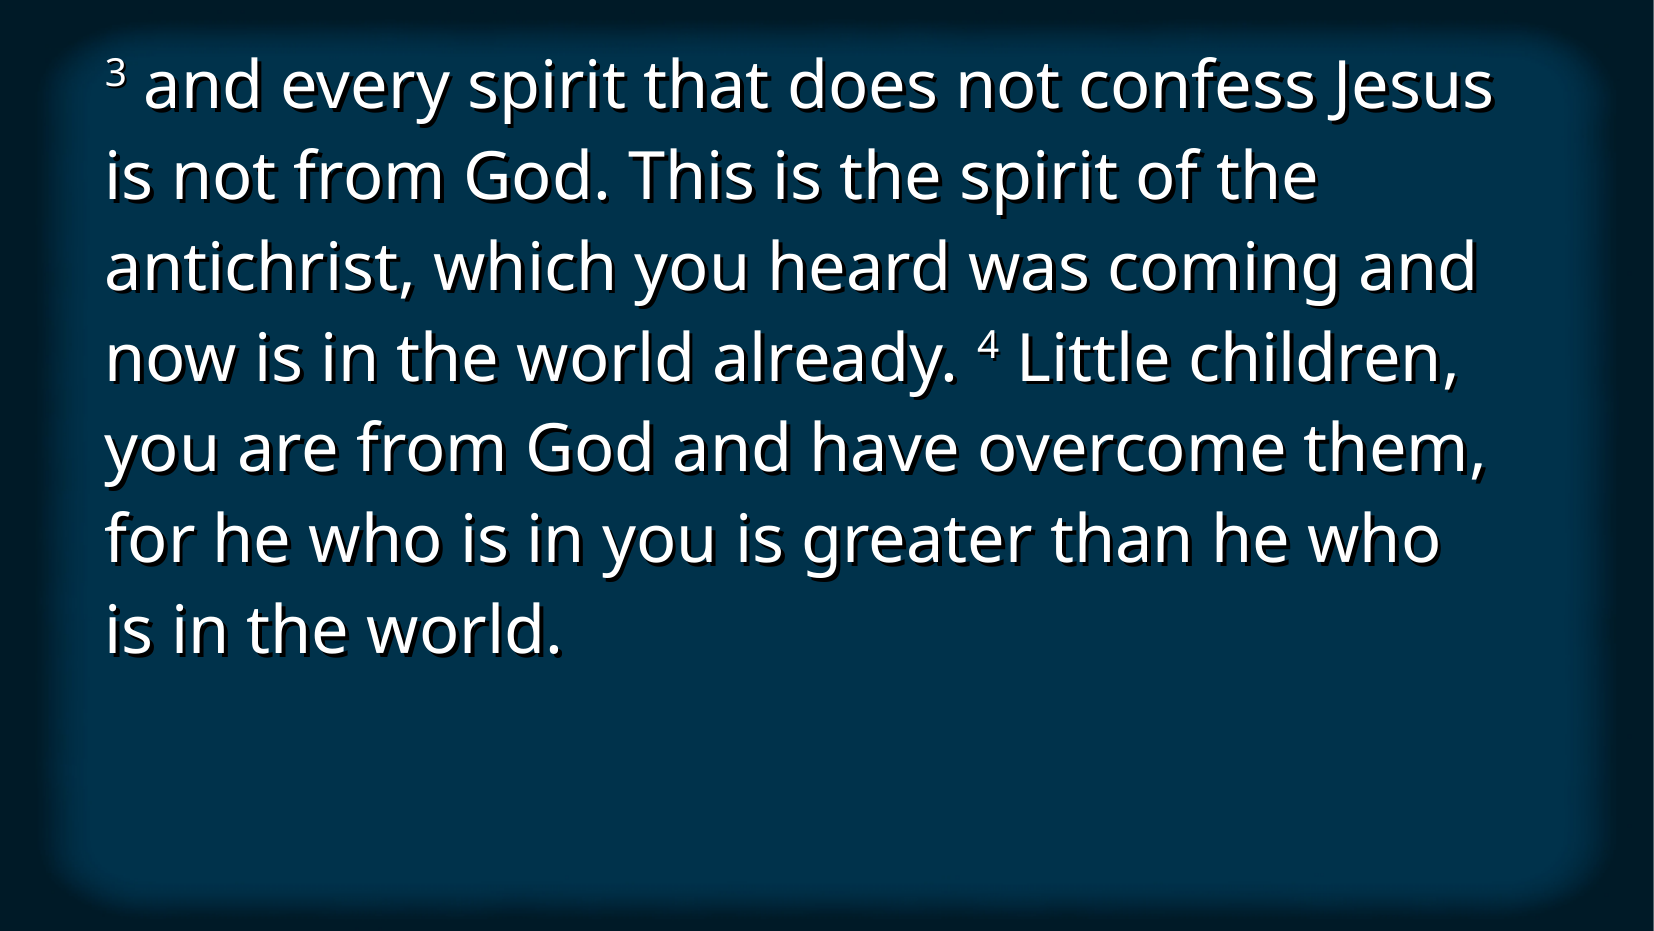

3 and every spirit that does not confess Jesus is not from God. This is the spirit of the antichrist, which you heard was coming and now is in the world already. 4 Little children, you are from God and have overcome them, for he who is in you is greater than he who
is in the world.